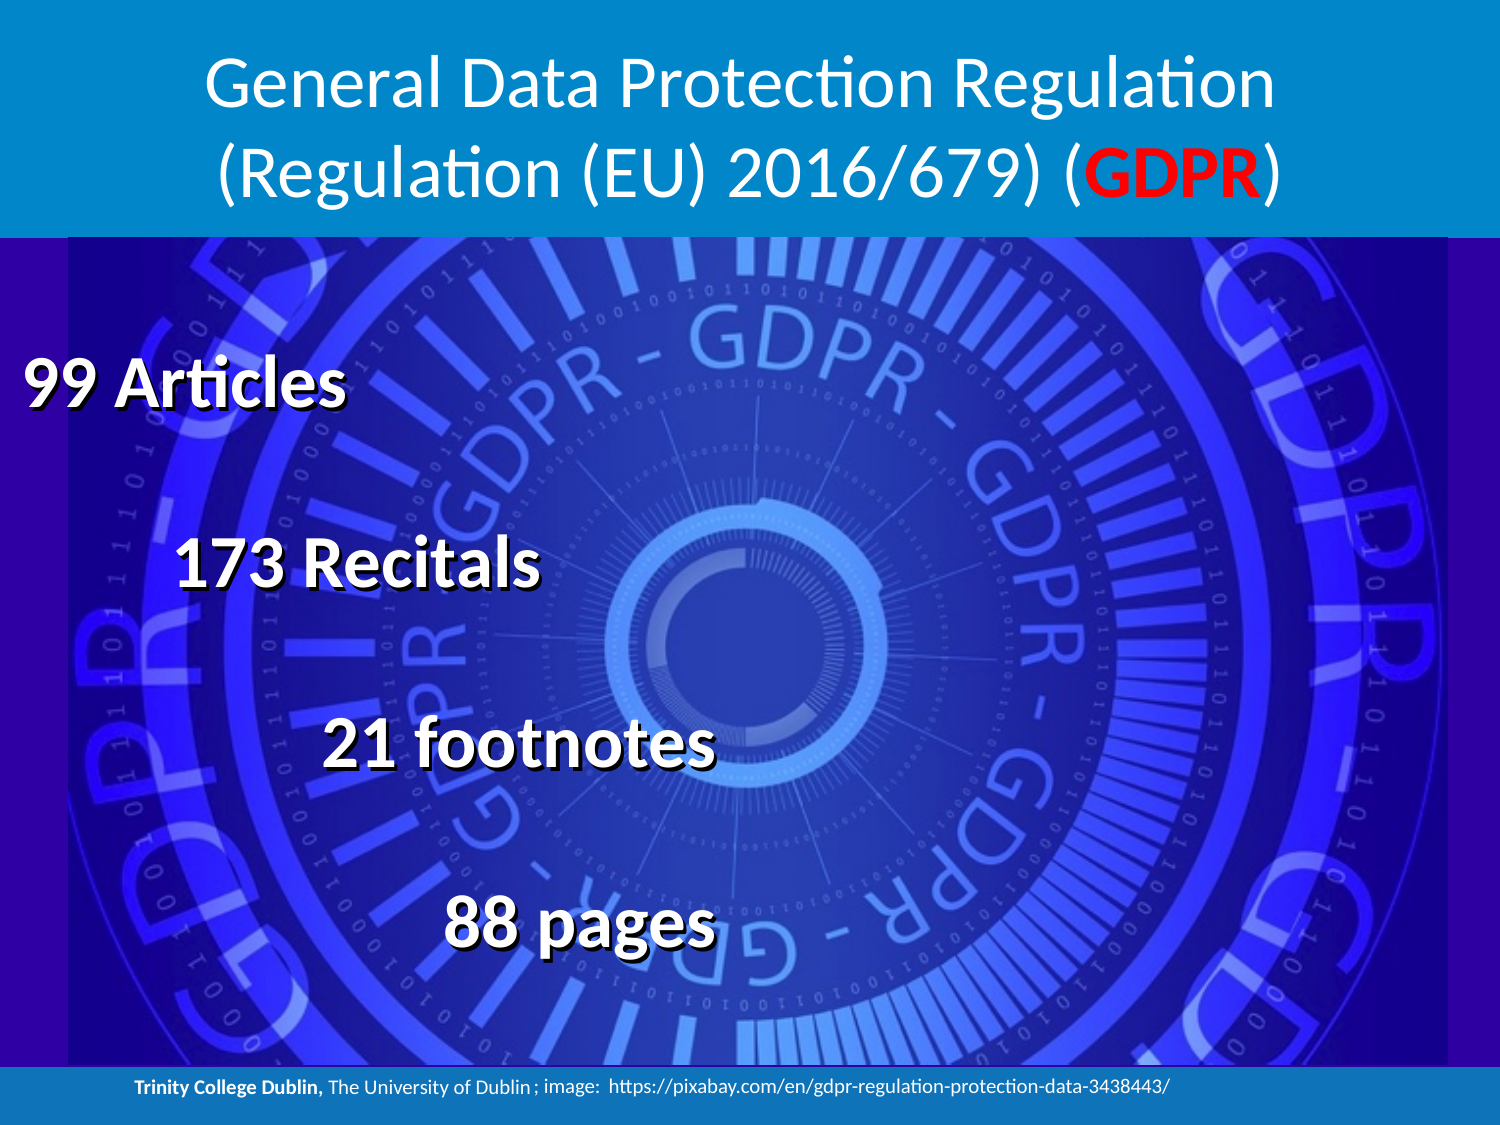

General Data Protection Regulation
(Regulation (EU) 2016/679) (GDPR)
	99 Articles
			173 Recitals
					21 footnotes
88 pages
; image:
https://pixabay.com/en/gdpr-regulation-protection-data-3438443/